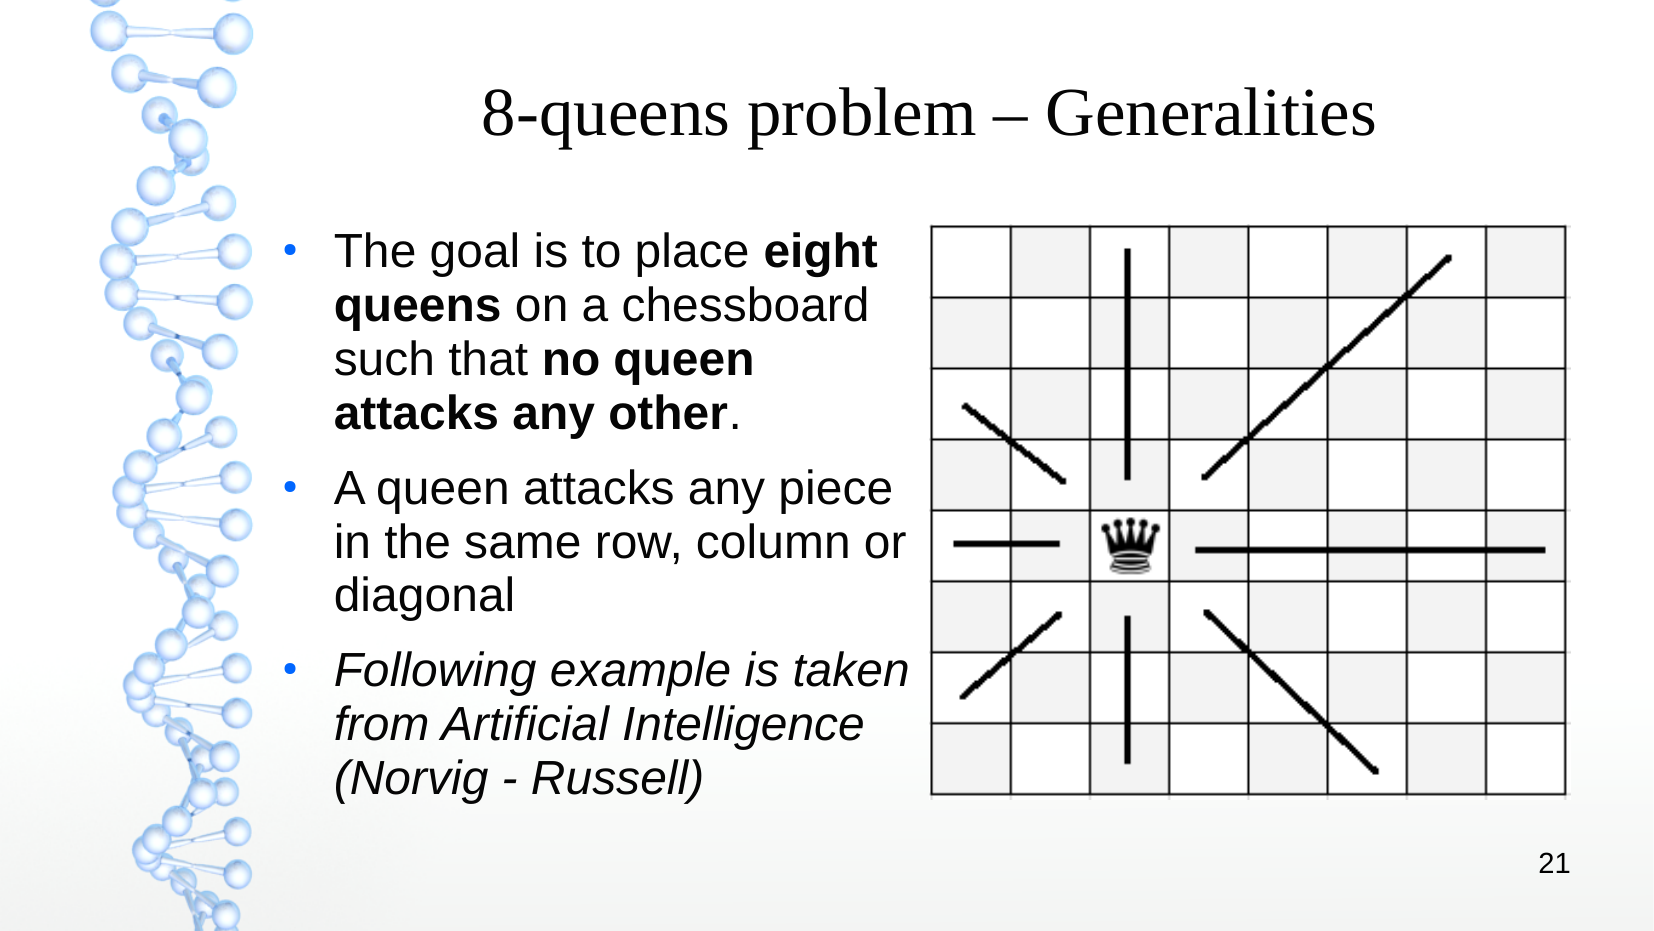

# 8-queens problem – Generalities
The goal is to place eight queens on a chessboard such that no queen attacks any other.
A queen attacks any piece in the same row, column or diagonal
Following example is taken from Artificial Intelligence (Norvig - Russell)
21